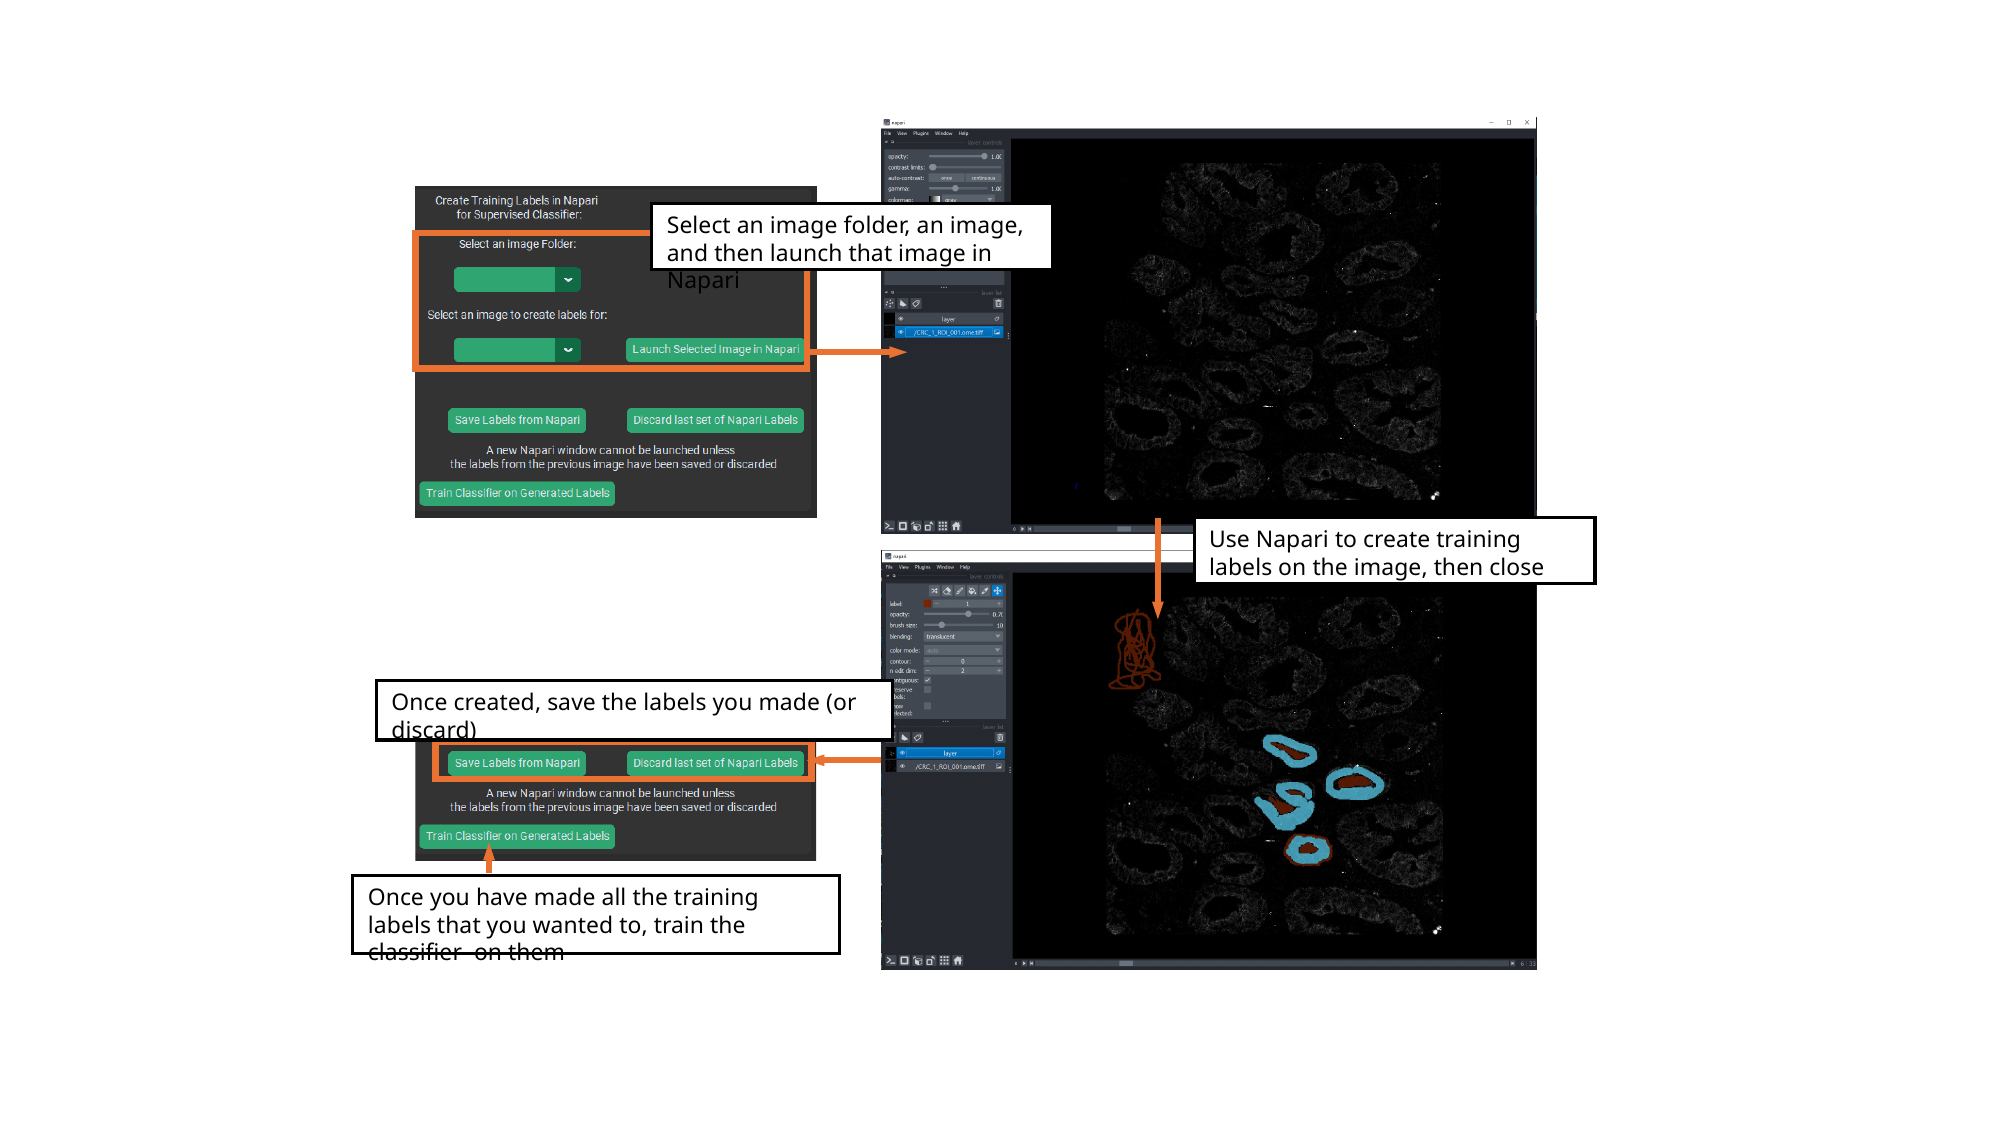

Select an image folder, an image, and then launch that image in Napari
Use Napari to create training labels on the image, then close Napari
Once created, save the labels you made (or discard)
Once you have made all the training labels that you wanted to, train the classifier on them